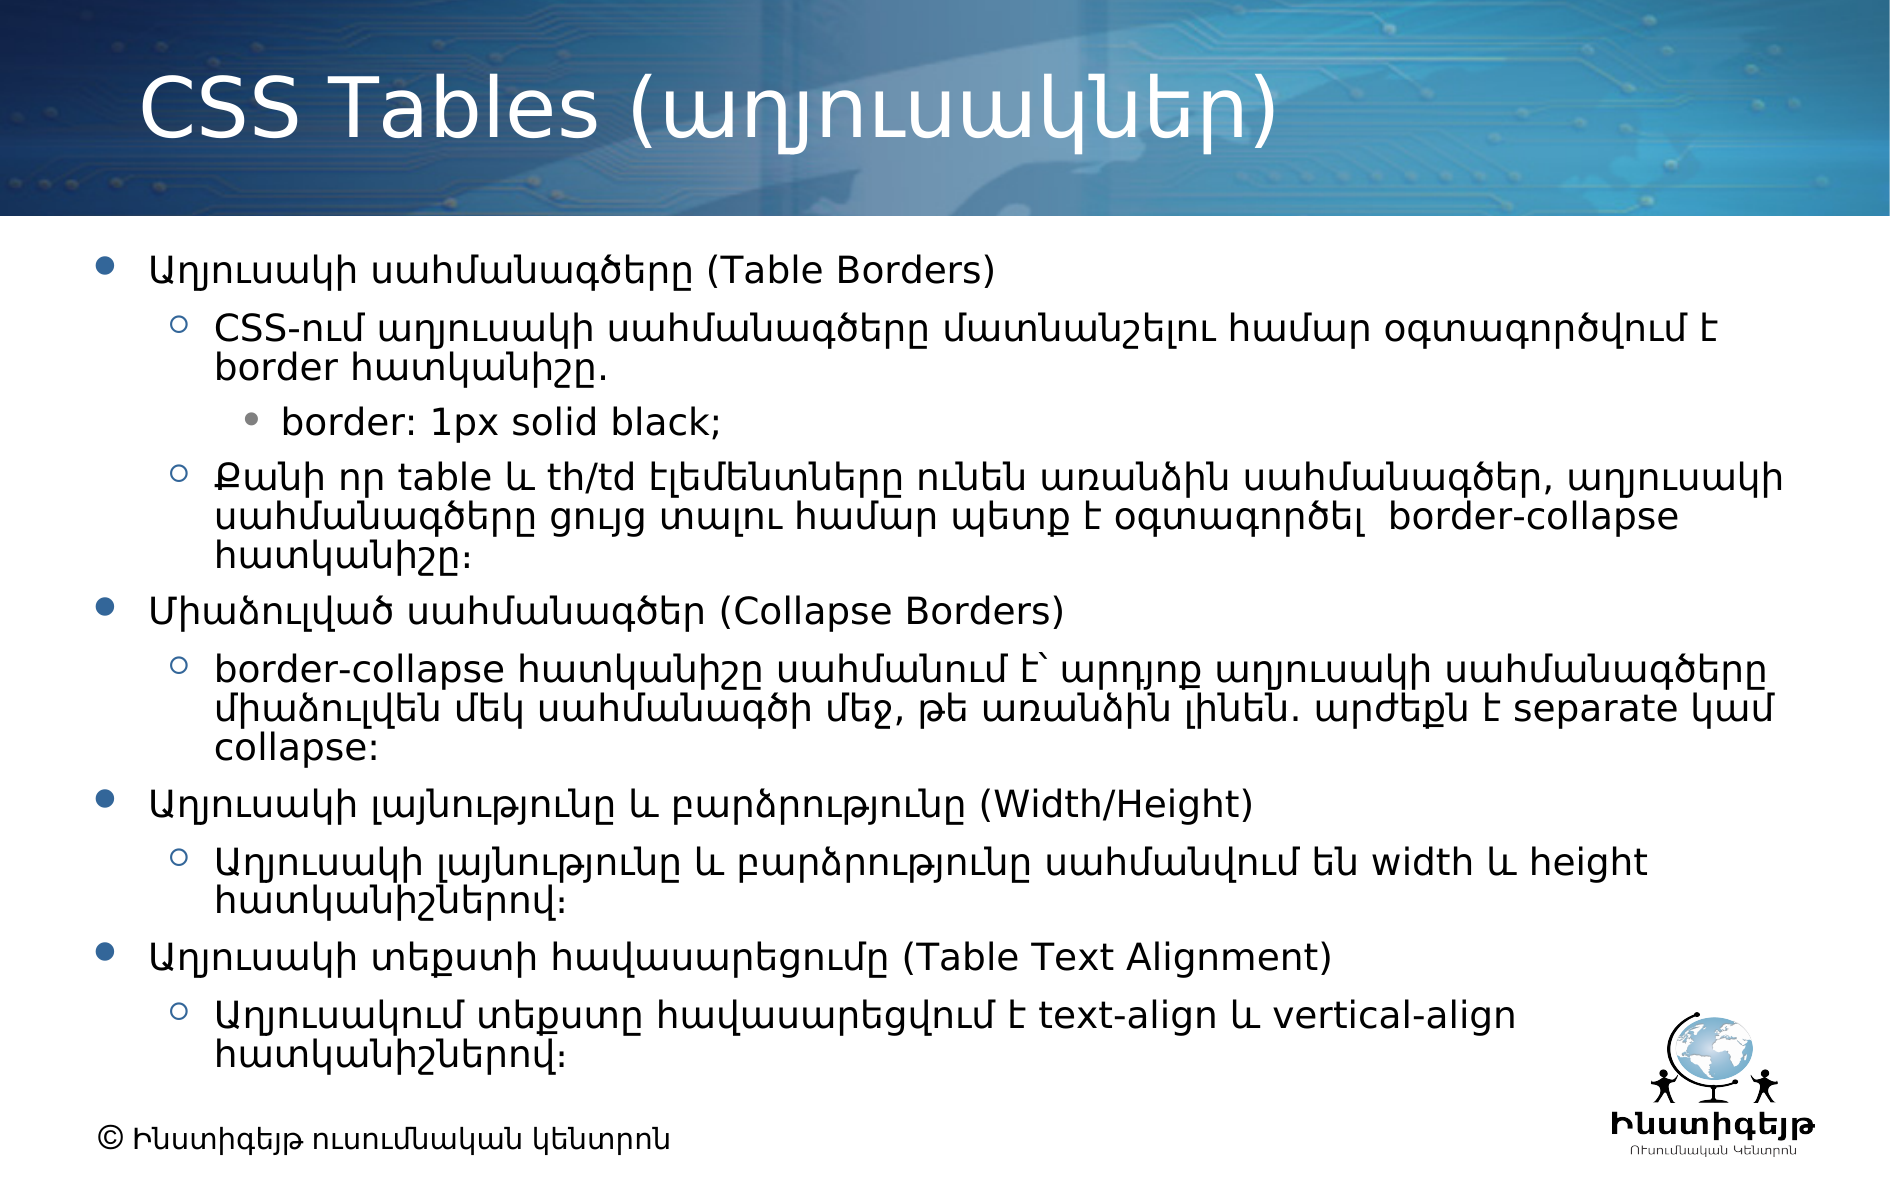

CSS Tables (աղյուսակներ)
# Աղյուսակի սահմանագծերը (Table Borders)
CSS-ում աղյուսակի սահմանագծերը մատնանշելու համար օգտագործվում է border հատկանիշը․
border: 1px solid black;
Քանի որ table և th/td էլեմենտները ունեն առանձին սահմանագծեր, աղյուսակի սահմանագծերը ցույց տալու համար պետք է օգտագործել border-collapse հատկանիշը։
Միաձուլված սահմանագծեր (Collapse Borders)
border-collapse հատկանիշը սահմանում է՝ արդյոք աղյուսակի սահմանագծերը միաձուլվեն մեկ սահմանագծի մեջ, թե առանձին լինեն․ արժեքն է separate կամ collapse:
Աղյուսակի լայնությունը և բարձրությունը (Width/Height)
Աղյուսակի լայնությունը և բարձրությունը սահմանվում են width և height հատկանիշներով։
Աղյուսակի տեքստի հավասարեցումը (Table Text Alignment)
Աղյուսակում տեքստը հավասարեցվում է text-align և vertical-align հատկանիշներով։